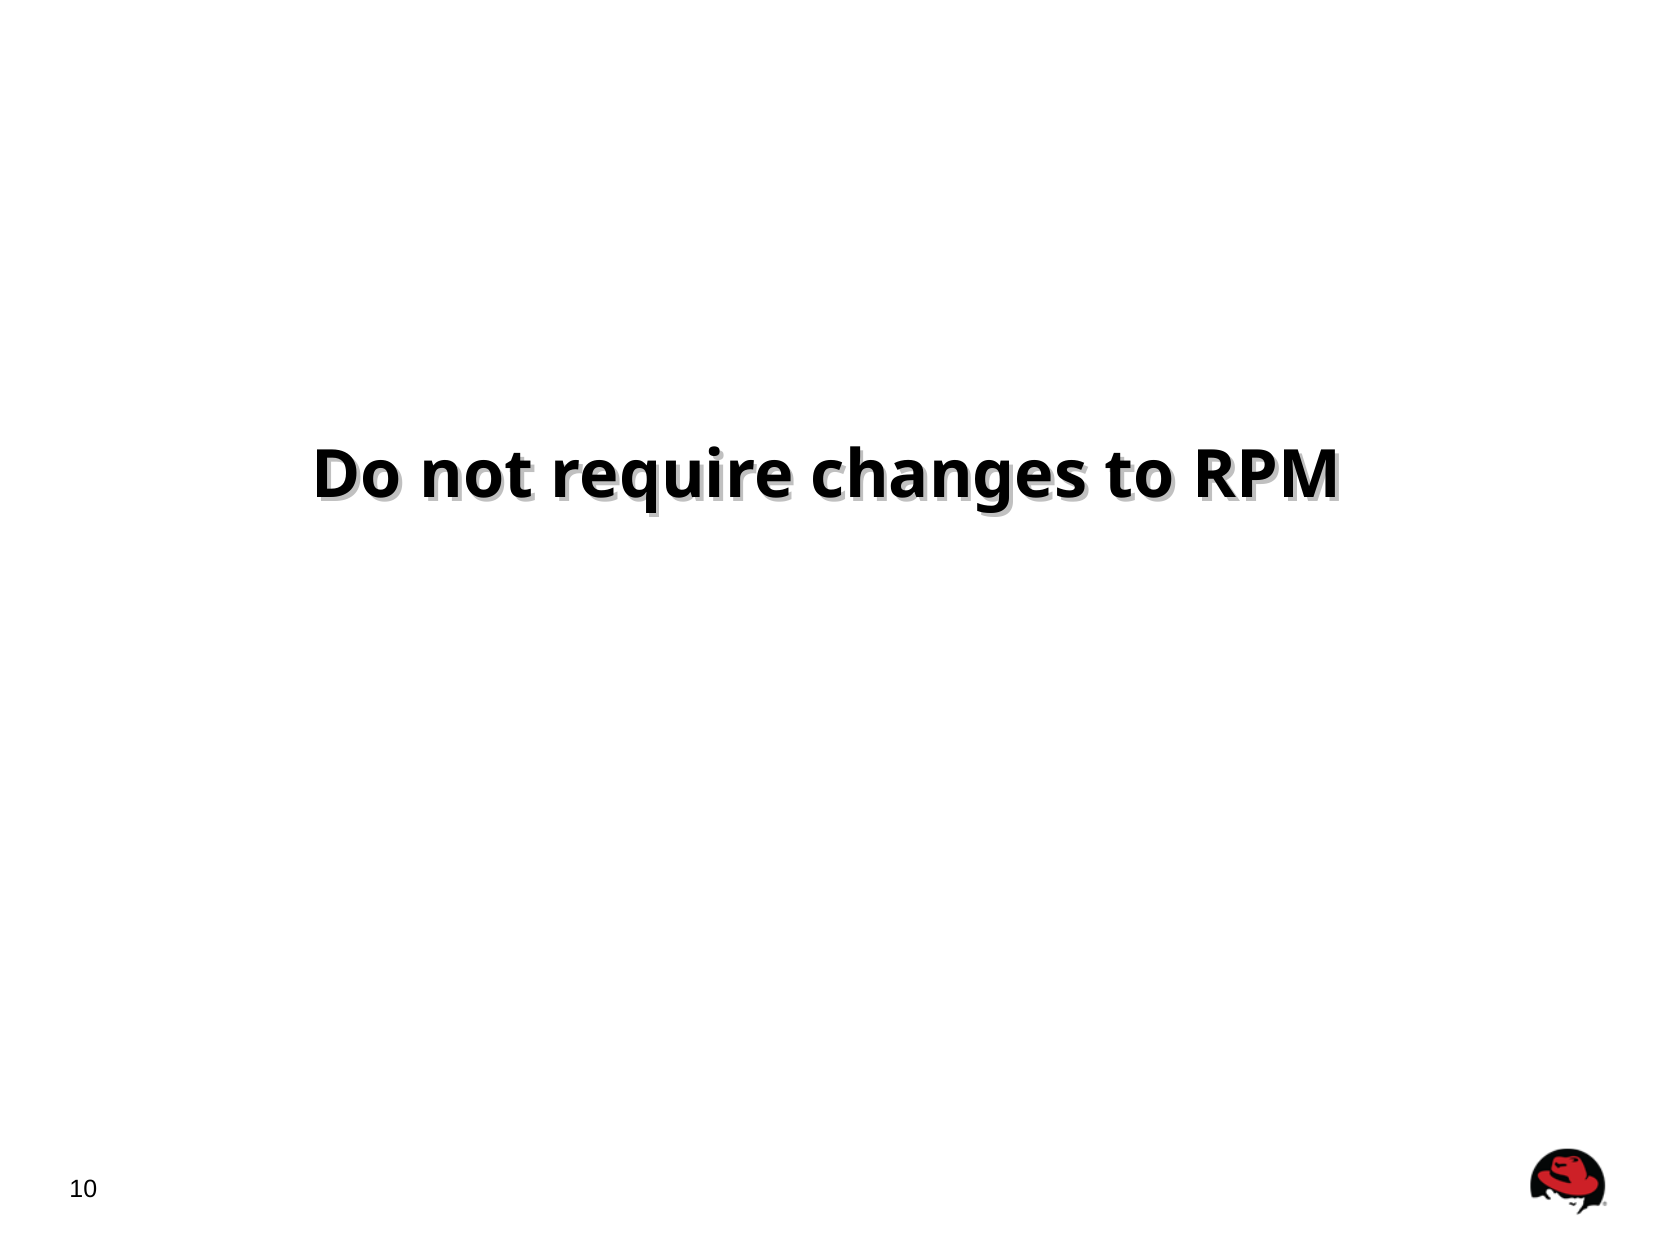

# Do not require changes to RPM